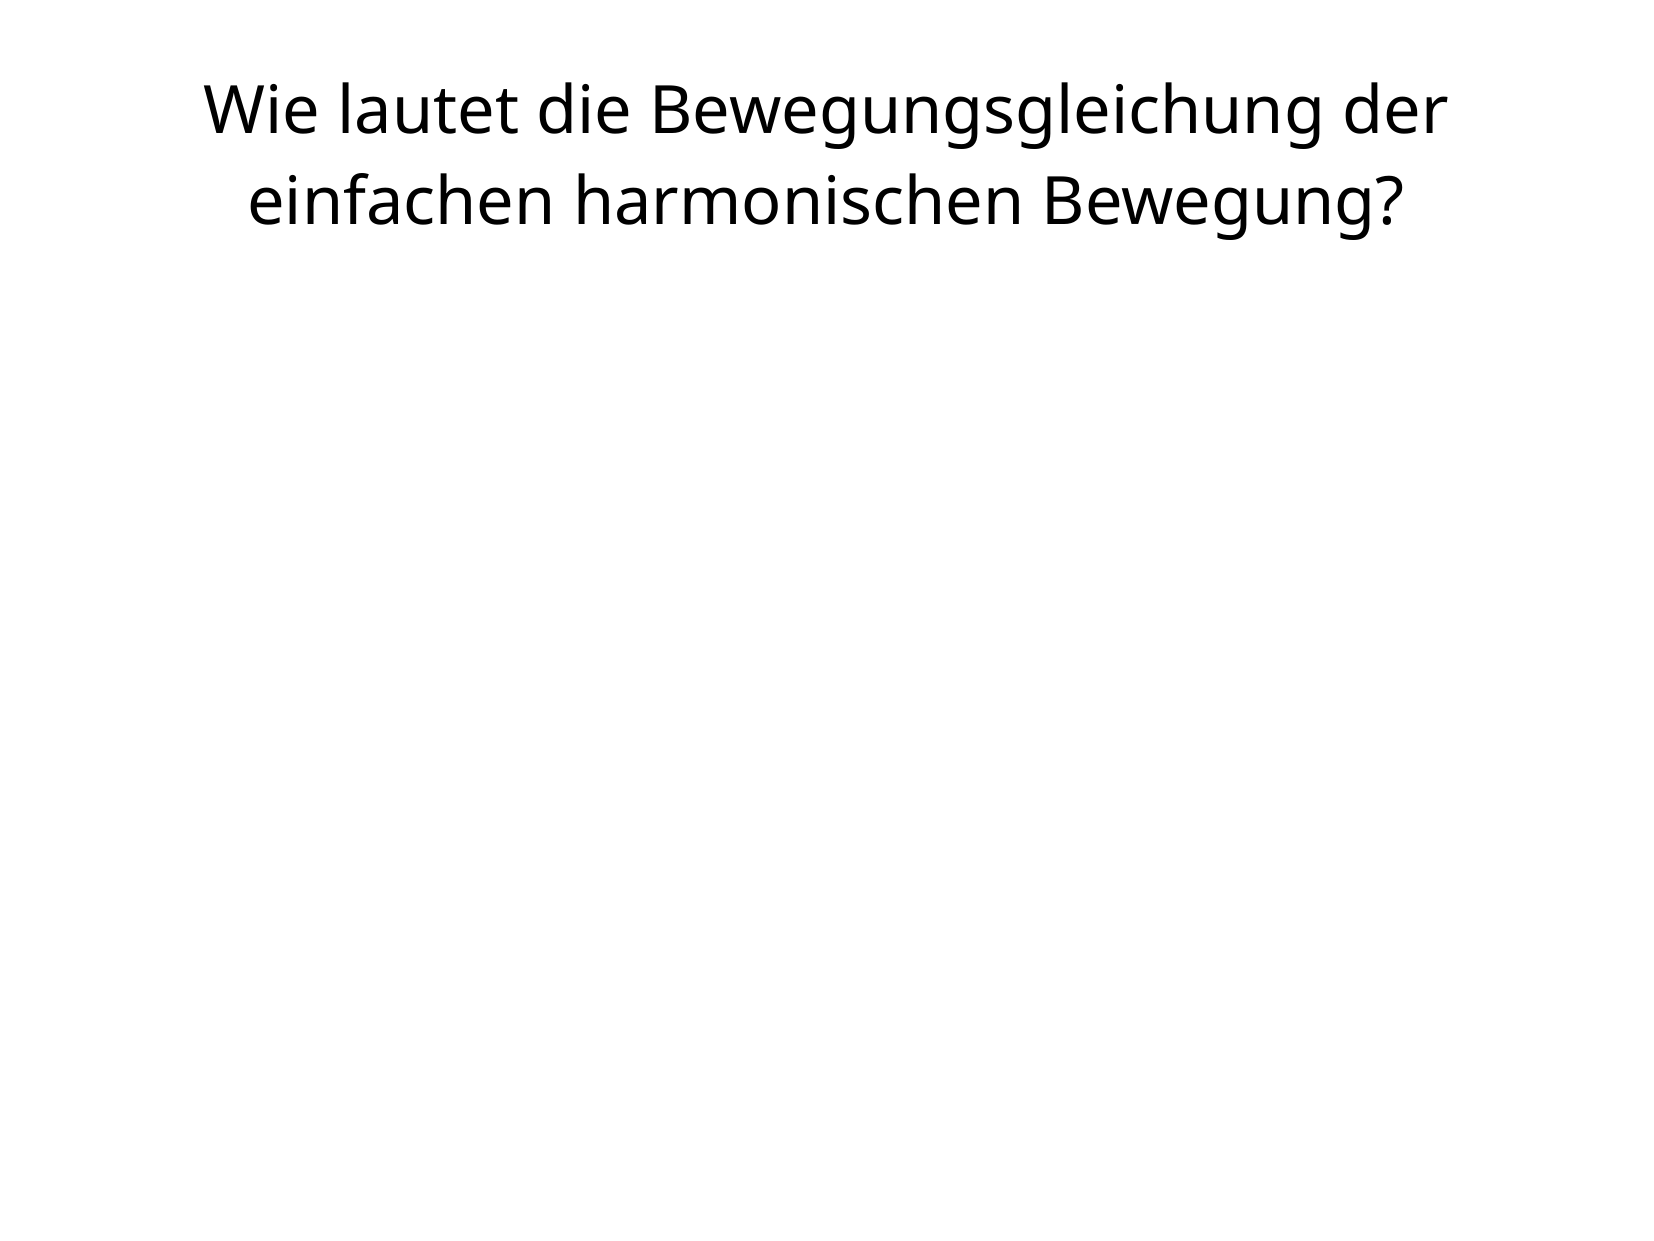

# Wie lautet die Bewegungsgleichung der einfachen harmonischen Bewegung?